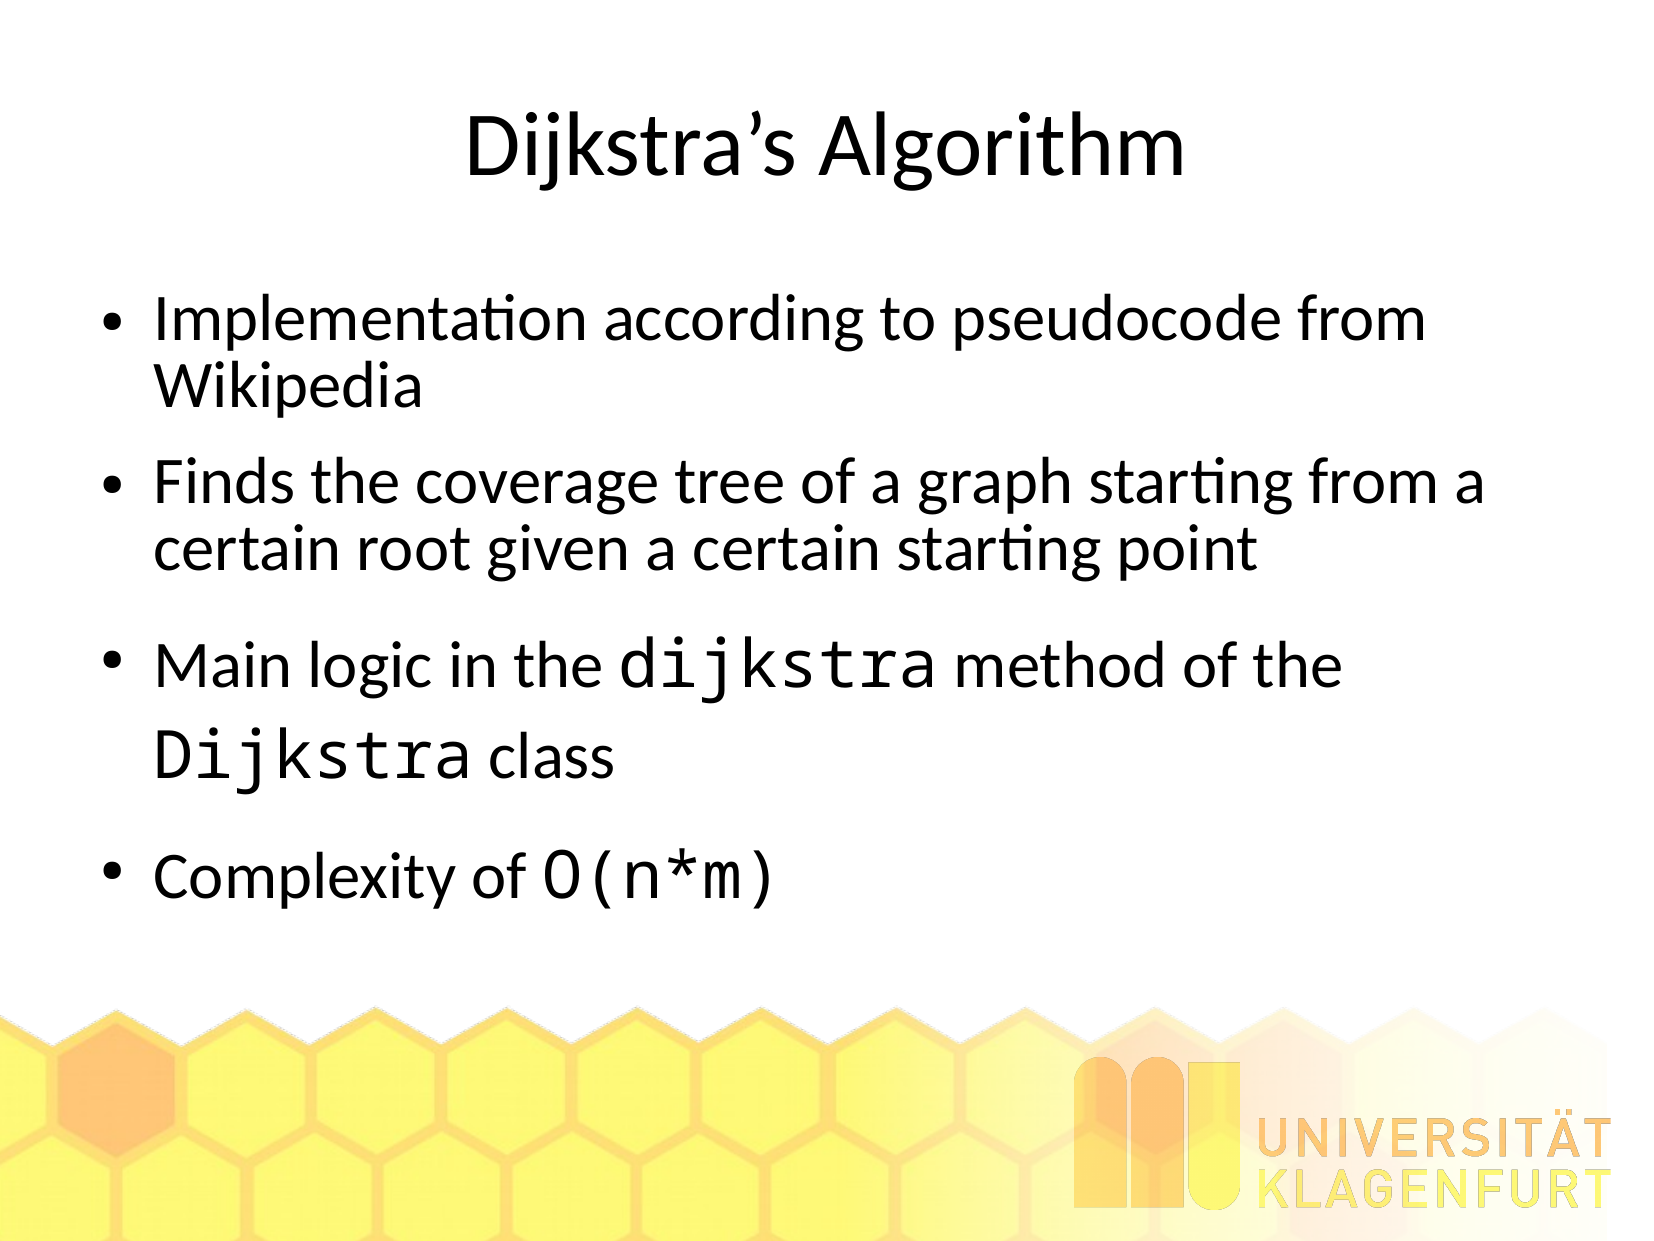

# Dijkstra’s Algorithm
Implementation according to pseudocode from Wikipedia
Finds the coverage tree of a graph starting from a certain root given a certain starting point
Main logic in the dijkstra method of the Dijkstra class
Complexity of O(n*m)